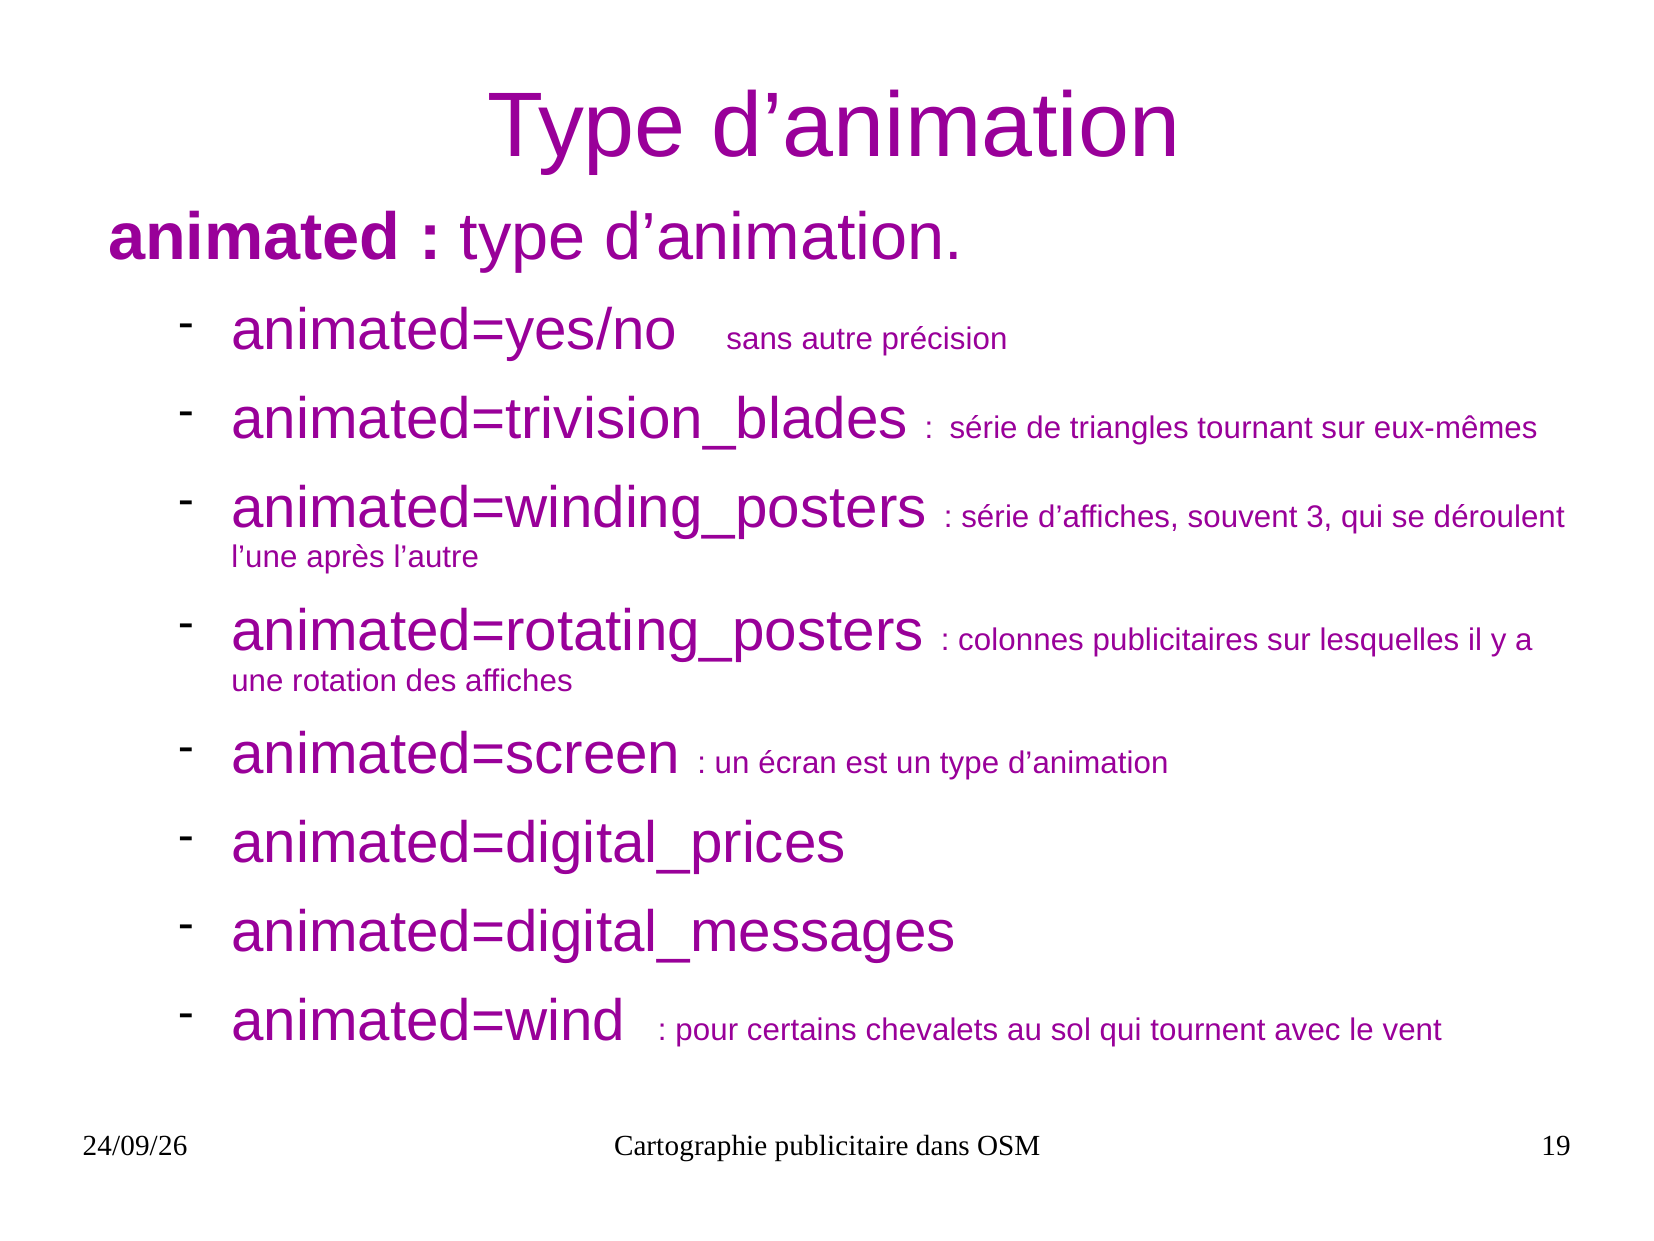

# Type d’animation
animated : type d’animation.
animated=yes/no sans autre précision
animated=trivision_blades : série de triangles tournant sur eux-mêmes
animated=winding_posters : série d’affiches, souvent 3, qui se déroulent l’une après l’autre
animated=rotating_posters : colonnes publicitaires sur lesquelles il y a une rotation des affiches
animated=screen : un écran est un type d’animation
animated=digital_prices
animated=digital_messages
animated=wind : pour certains chevalets au sol qui tournent avec le vent
Cartographie publicitaire dans OSM
19